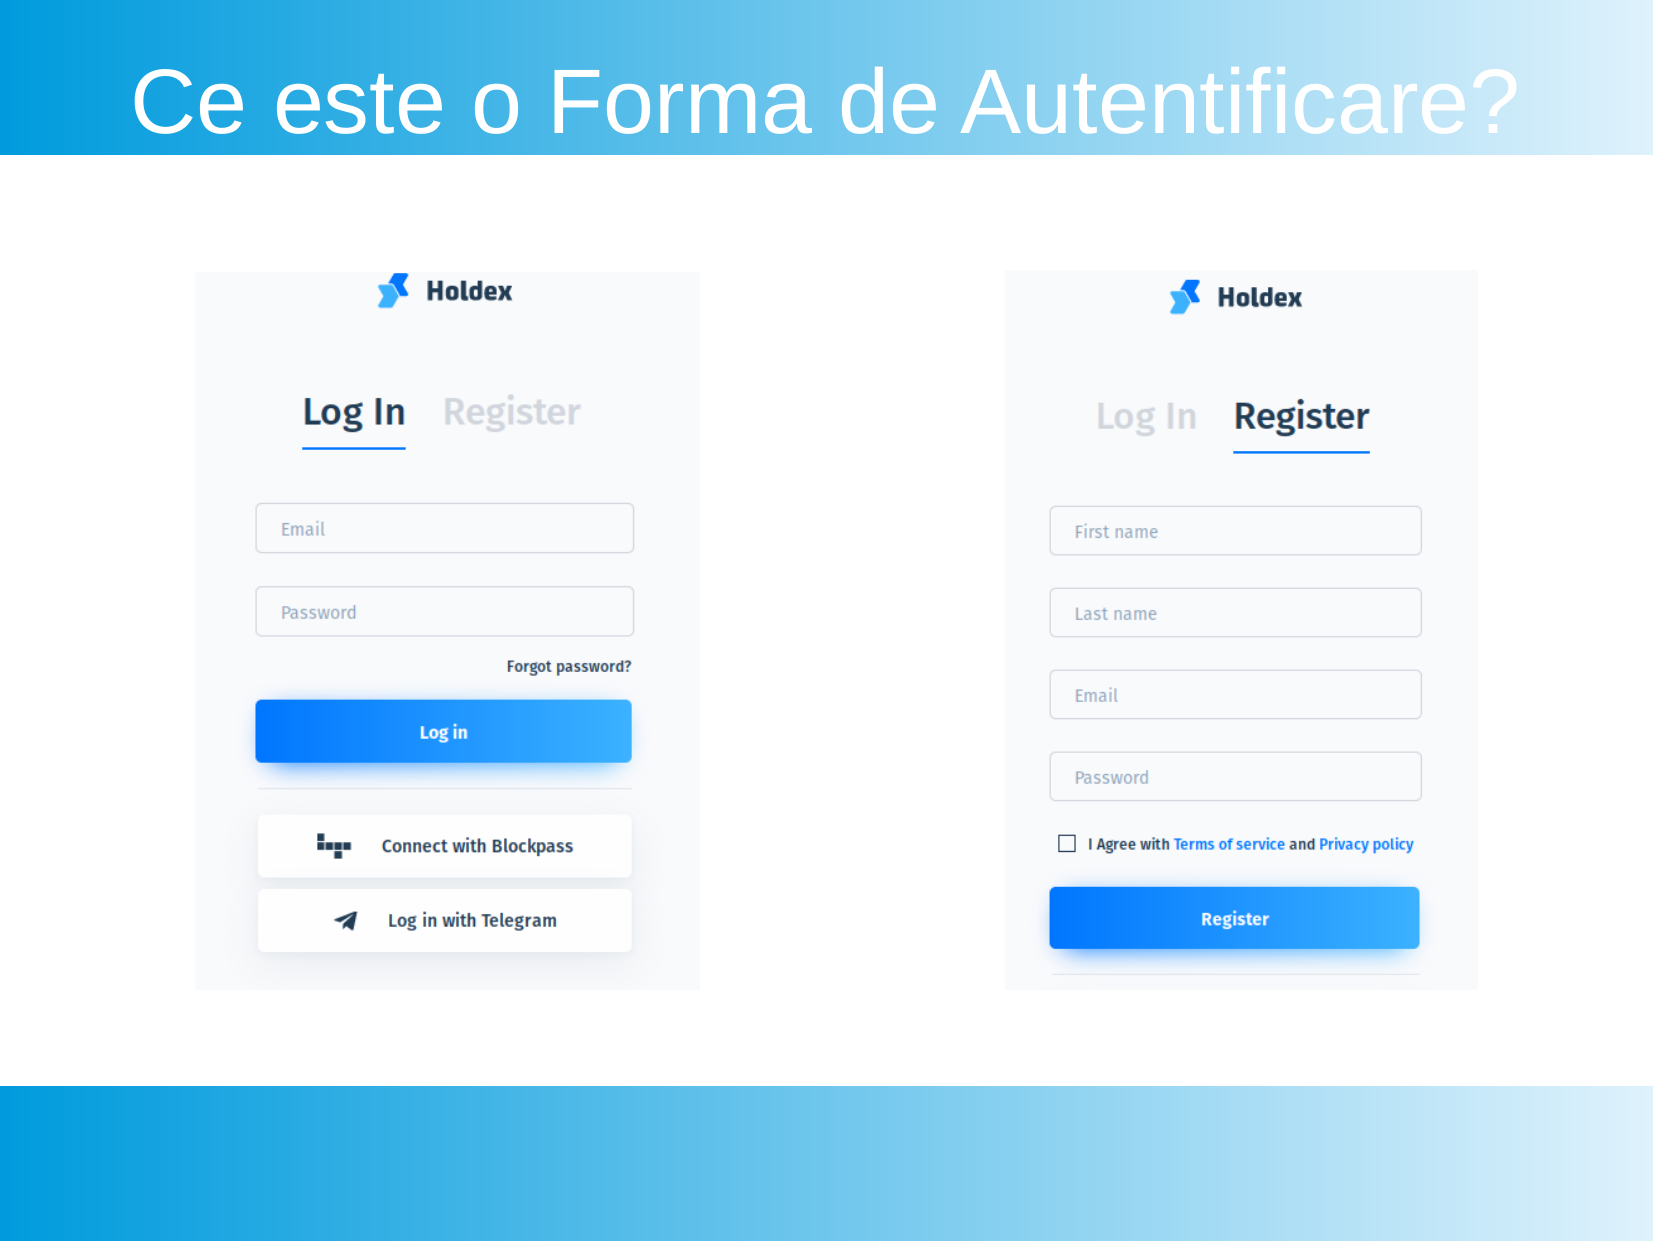

# Ce este o Forma de Autentificare?